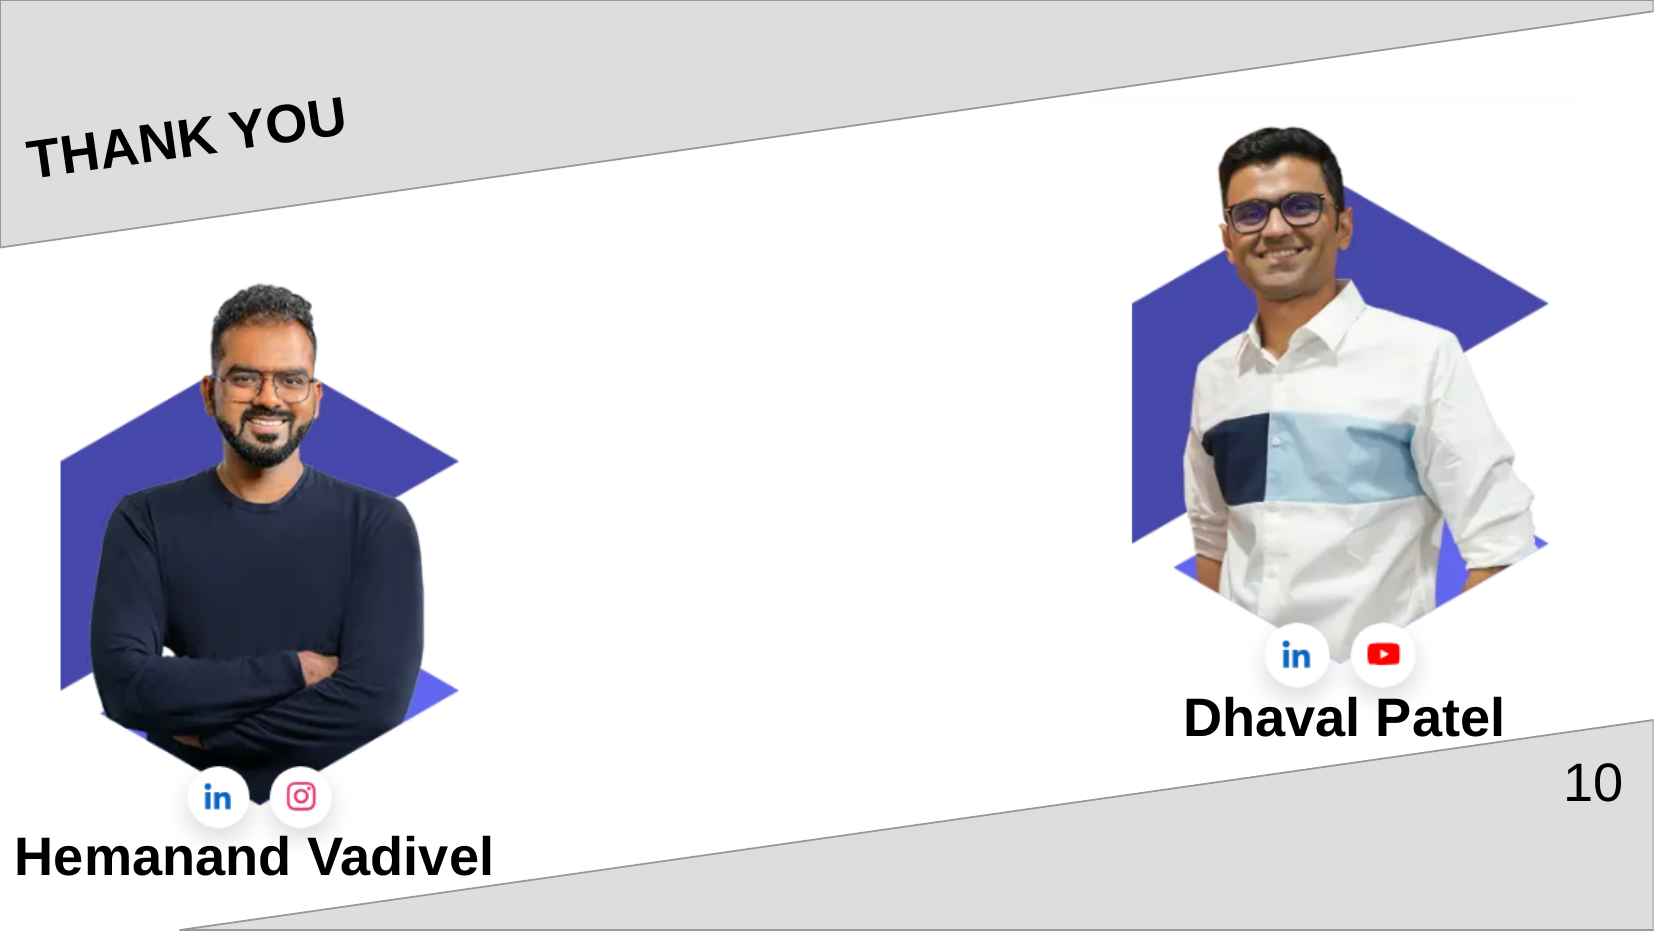

# THANK YOU
Dhaval Patel
10
Hemanand Vadivel